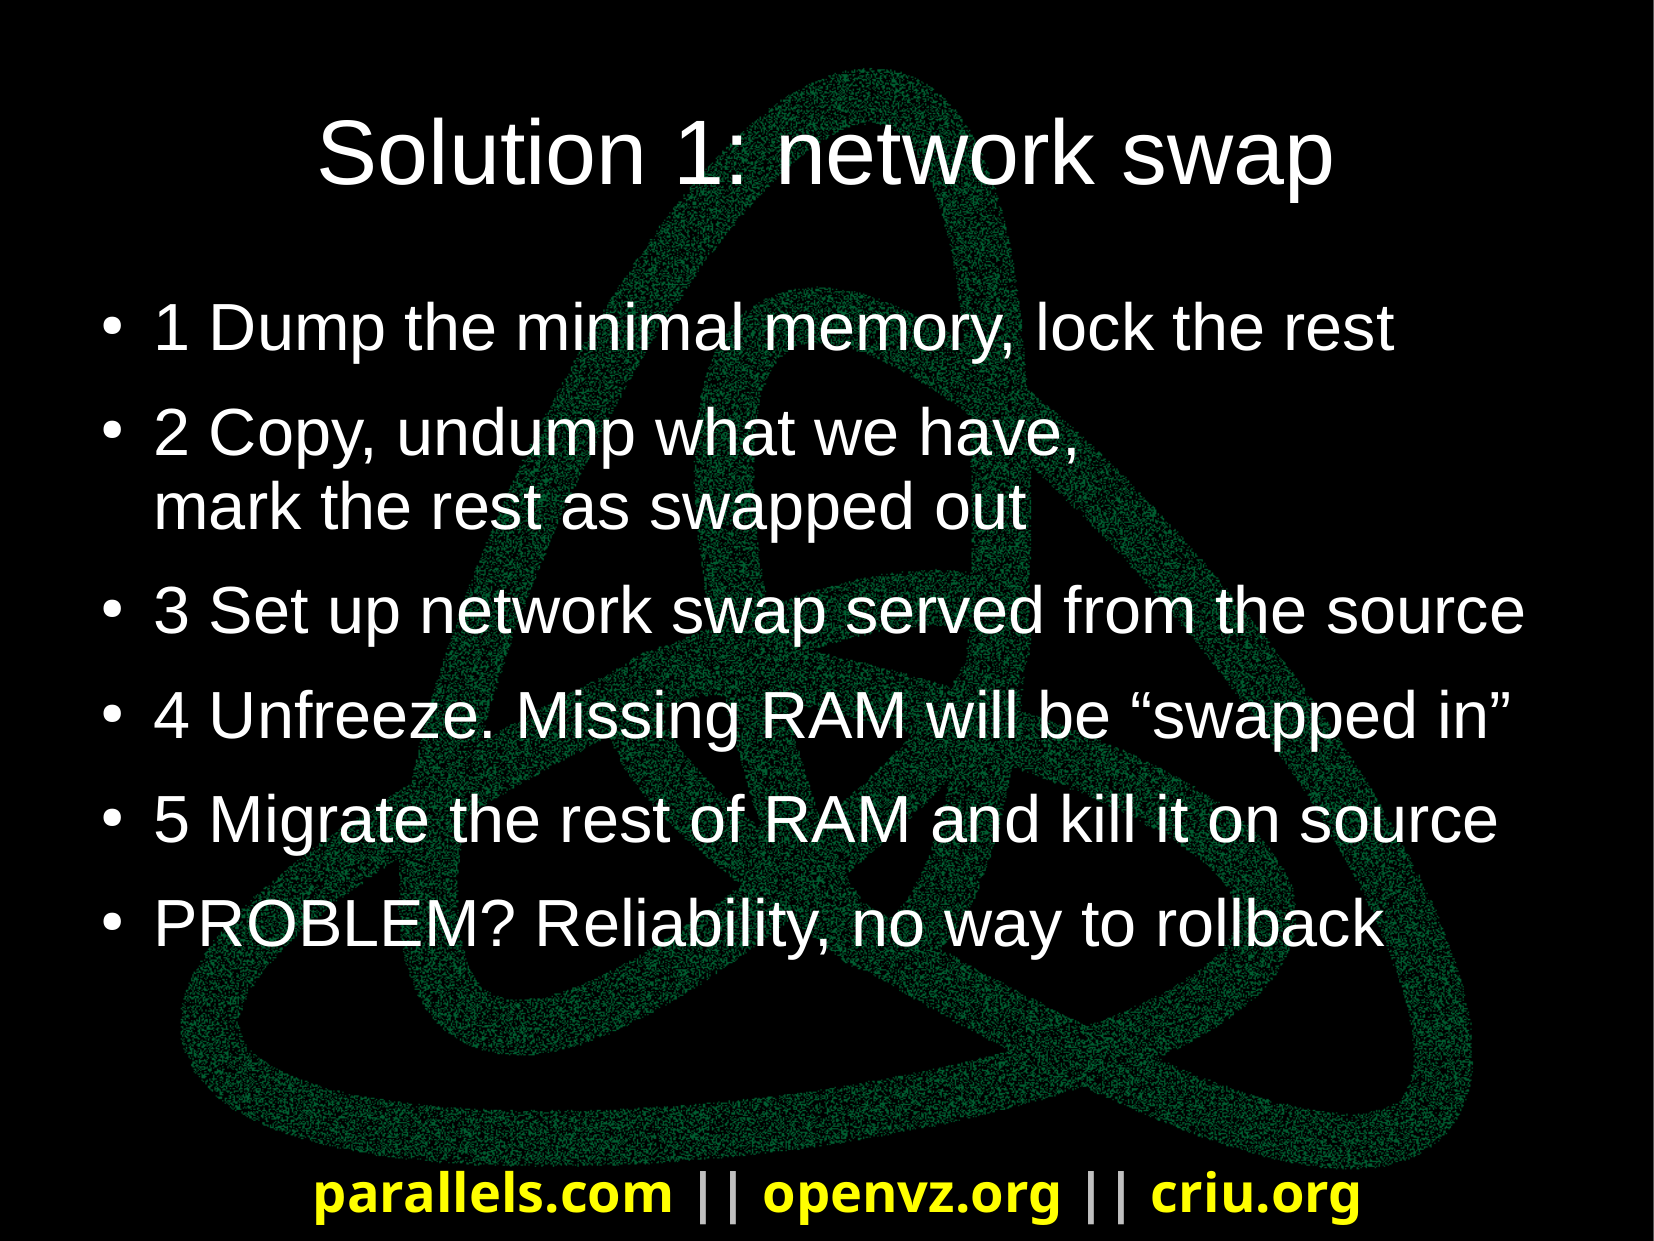

# Solution 1: network swap
1 Dump the minimal memory, lock the rest
2 Copy, undump what we have,
mark the rest as swapped out
3 Set up network swap served from the source
4 Unfreeze. Missing RAM will be “swapped in”
5 Migrate the rest of RAM and kill it on source
PROBLEM? Reliability, no way to rollback